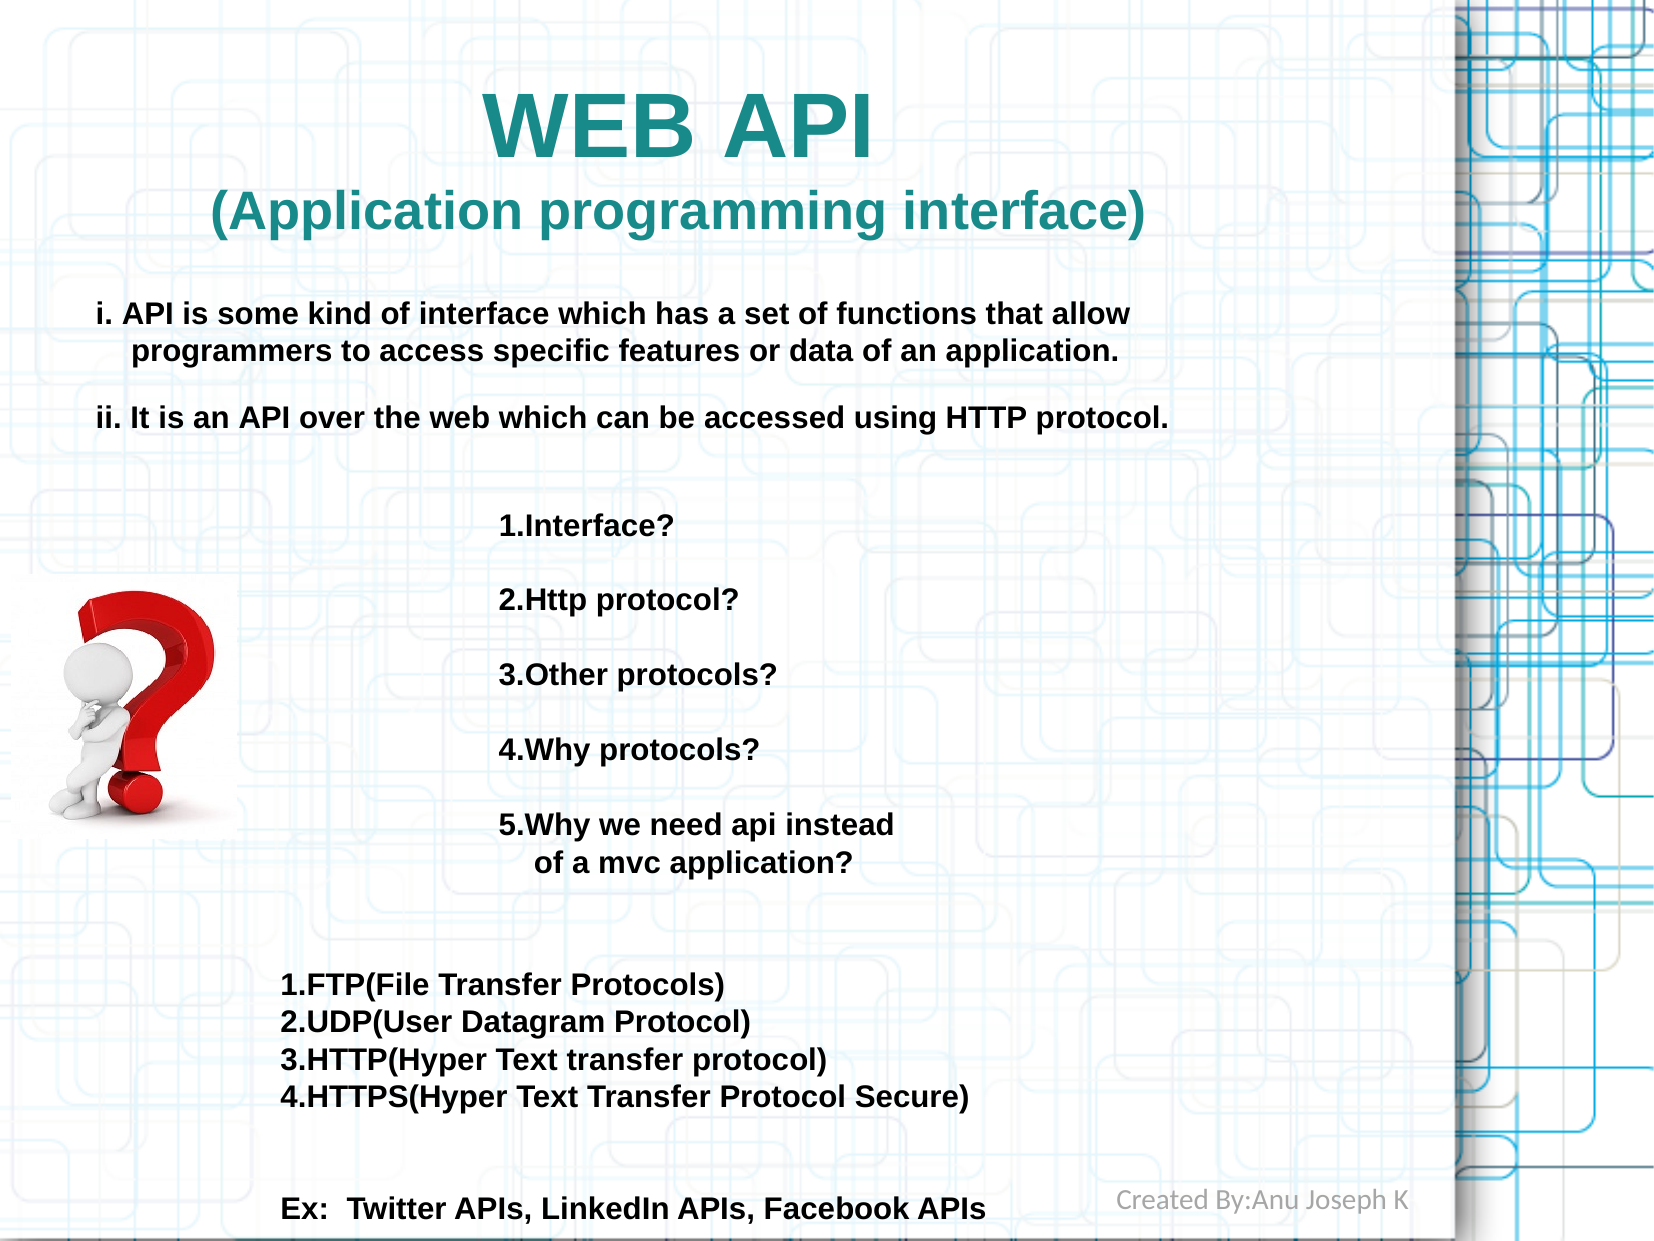

# WEB API (Application programming interface)
i. API is some kind of interface which has a set of functions that allow programmers to access specific features or data of an application.
ii. It is an API over the web which can be accessed using HTTP protocol.
1.Interface?
2.Http protocol?
3.Other protocols?
4.Why protocols?
5.Why we need api instead of a mvc application?
1.FTP(File Transfer Protocols)
2.UDP(User Datagram Protocol)
3.HTTP(Hyper Text transfer protocol)
4.HTTPS(Hyper Text Transfer Protocol Secure)
Ex: Twitter APIs, LinkedIn APIs, Facebook APIs